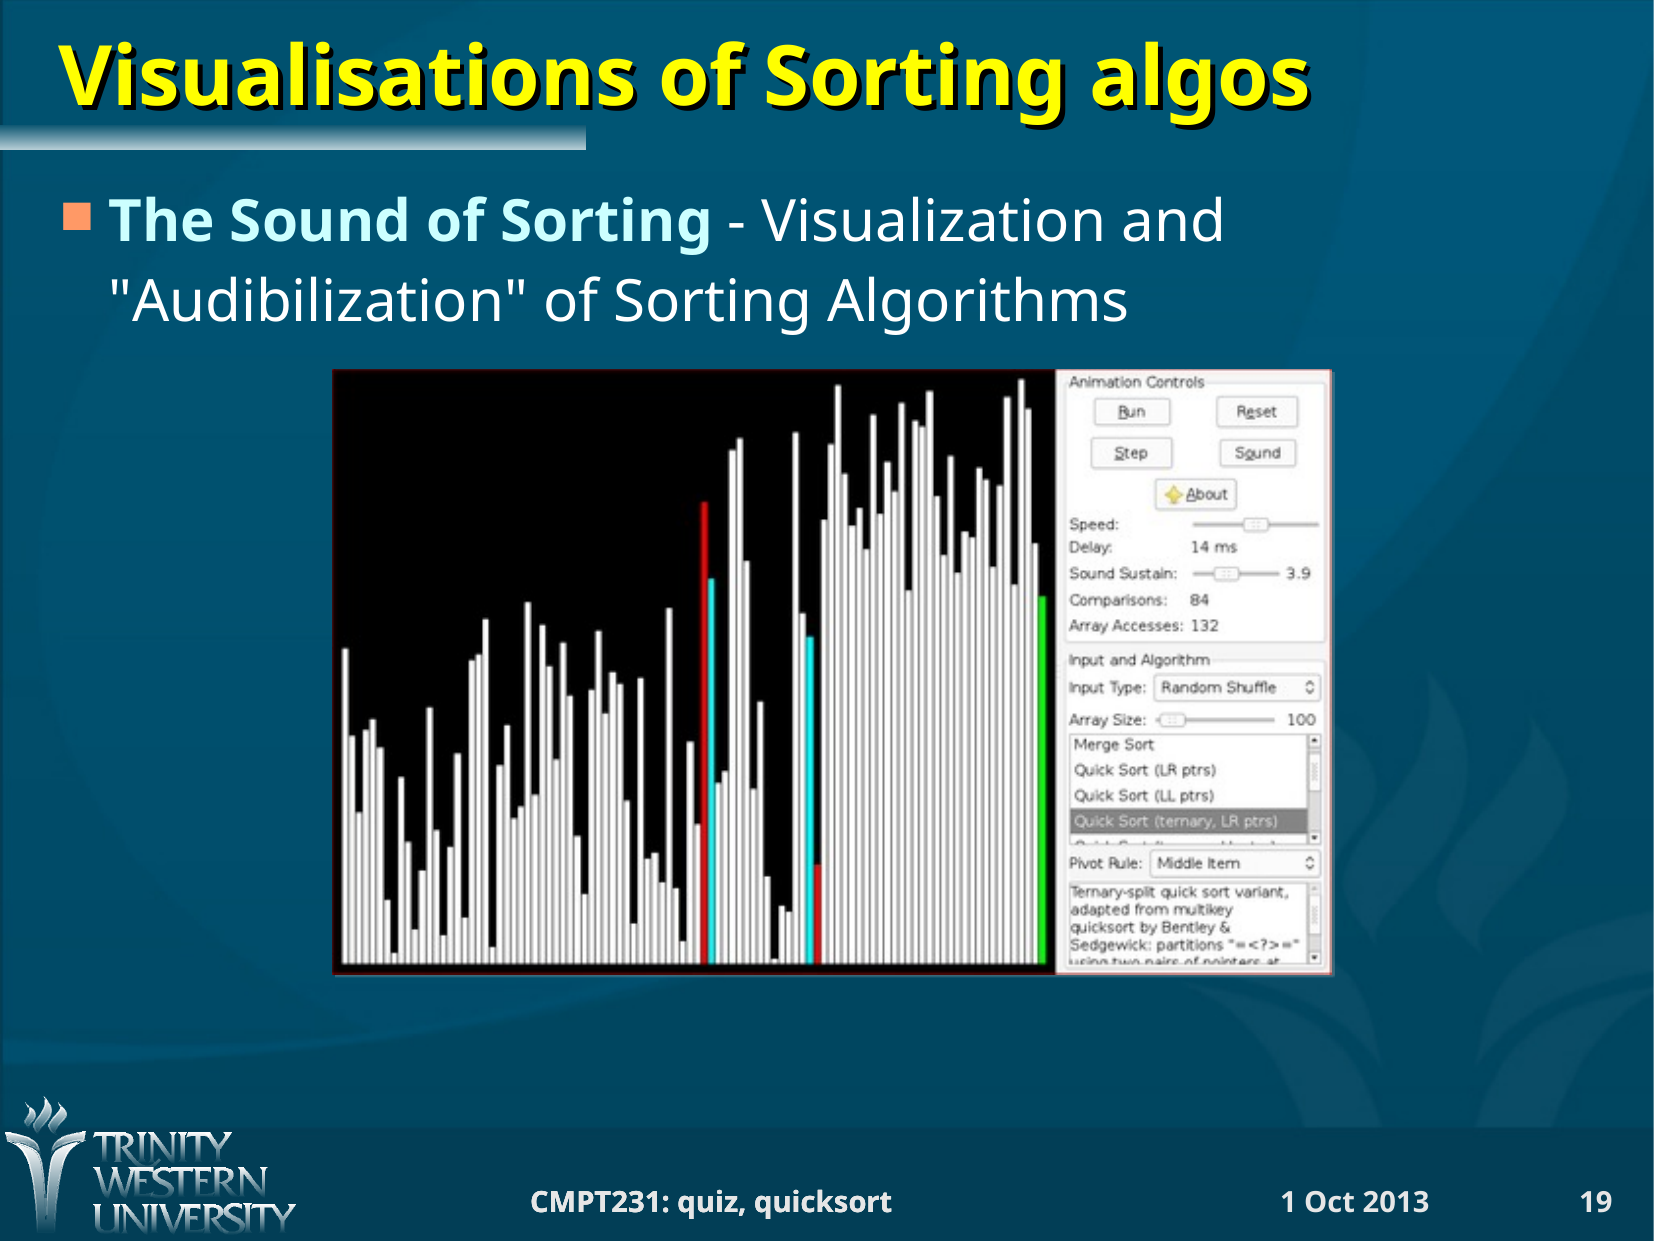

# Visualisations of Sorting algos
The Sound of Sorting - Visualization and "Audibilization" of Sorting Algorithms
CMPT231: quiz, quicksort
1 Oct 2013
19